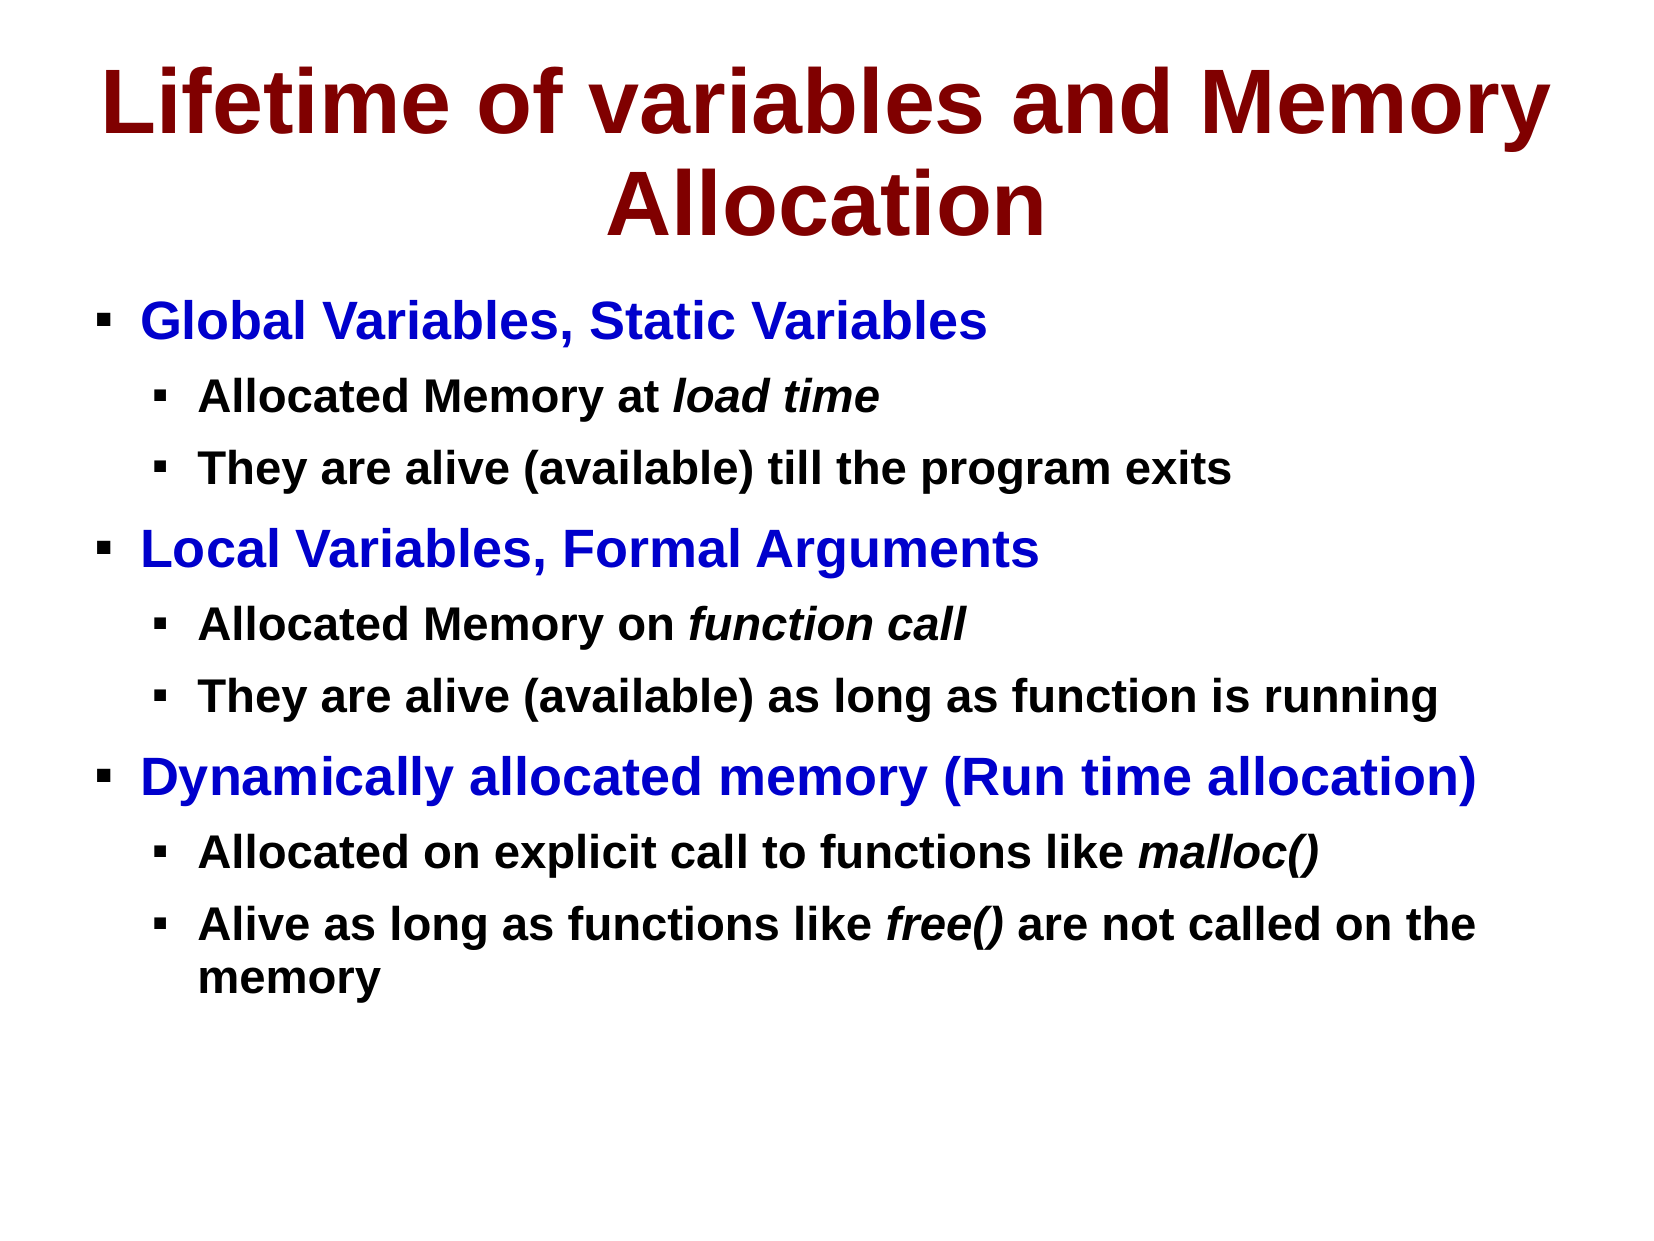

# Lifetime of variables and Memory Allocation
Global Variables, Static Variables
Allocated Memory at load time
They are alive (available) till the program exits
Local Variables, Formal Arguments
Allocated Memory on function call
They are alive (available) as long as function is running
Dynamically allocated memory (Run time allocation)
Allocated on explicit call to functions like malloc()
Alive as long as functions like free() are not called on the memory